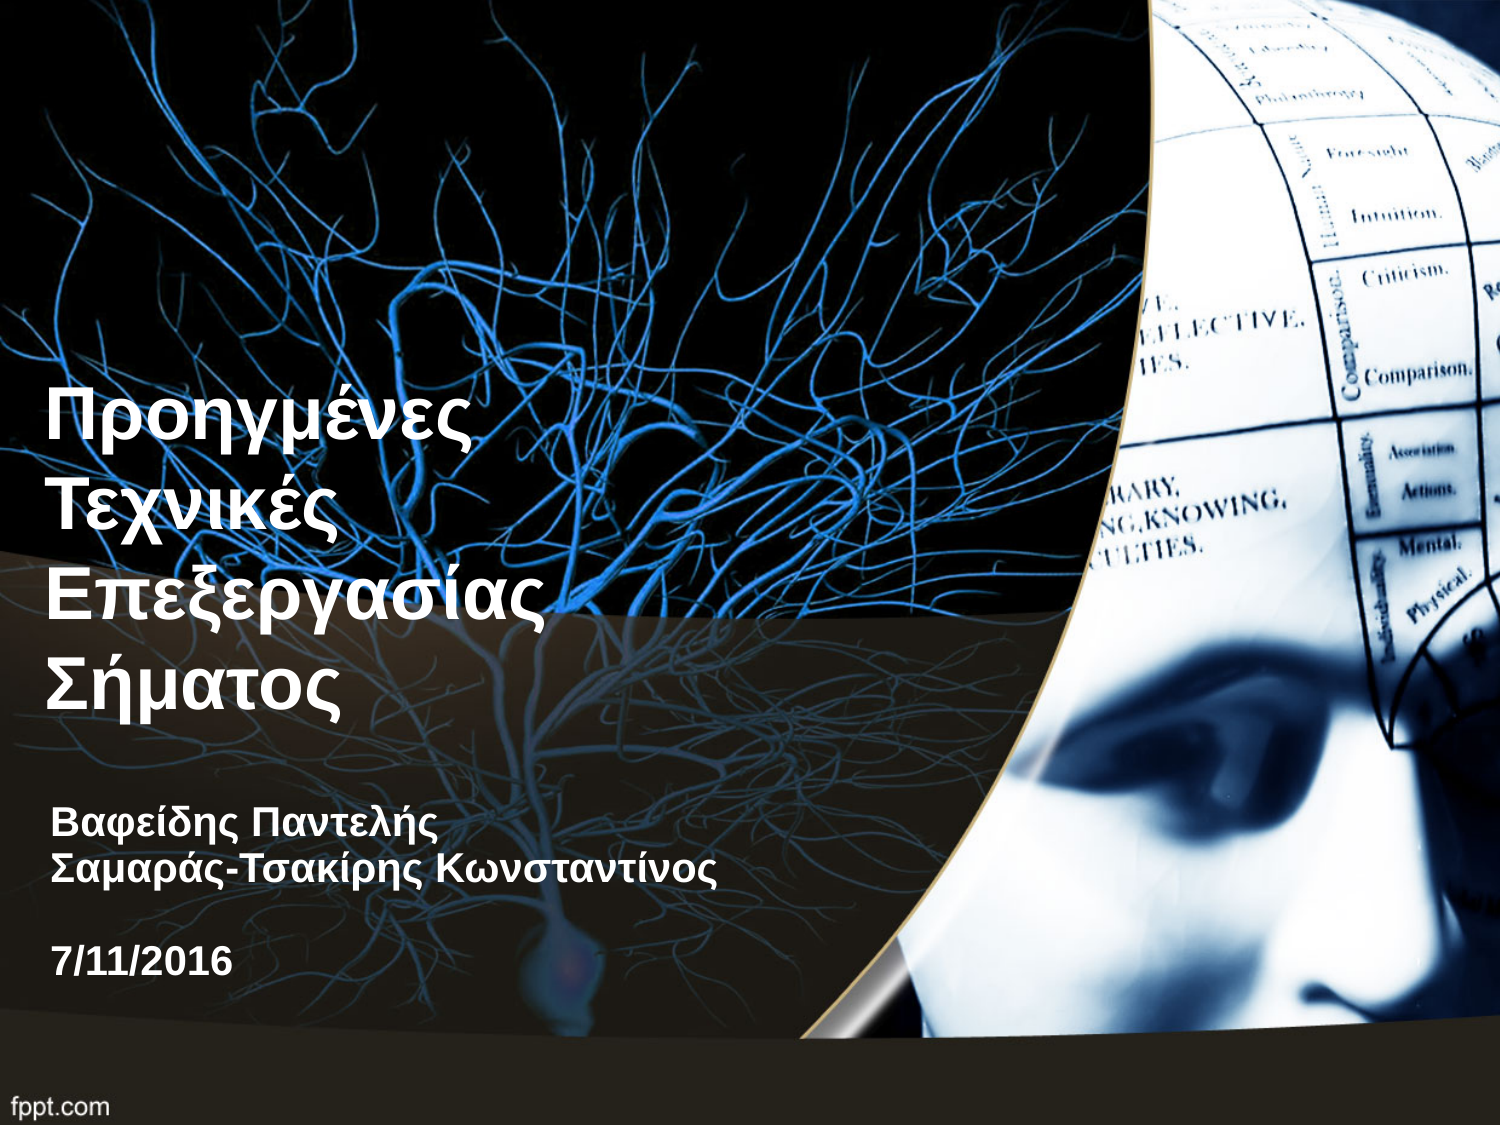

# Προηγμένες Τεχνικές Επεξεργασίας Σήματος
Βαφείδης Παντελής
Σαμαράς-Τσακίρης Κωνσταντίνος
7/11/2016